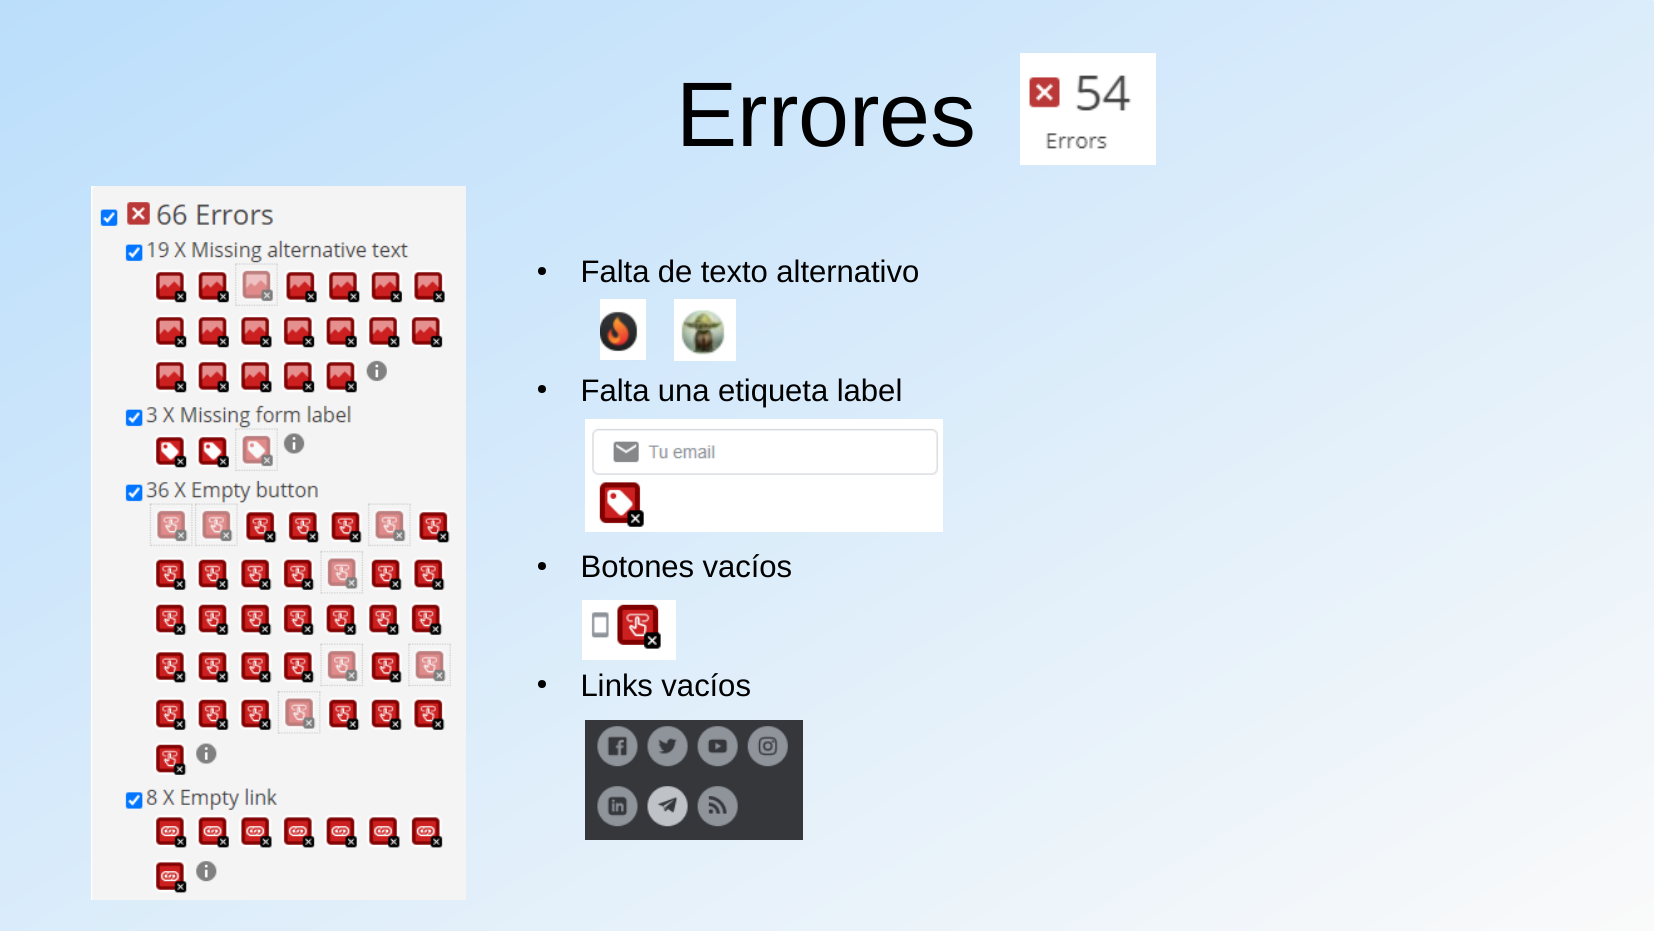

# Errores
Falta de texto alternativo
Falta una etiqueta label
Botones vacíos
Links vacíos